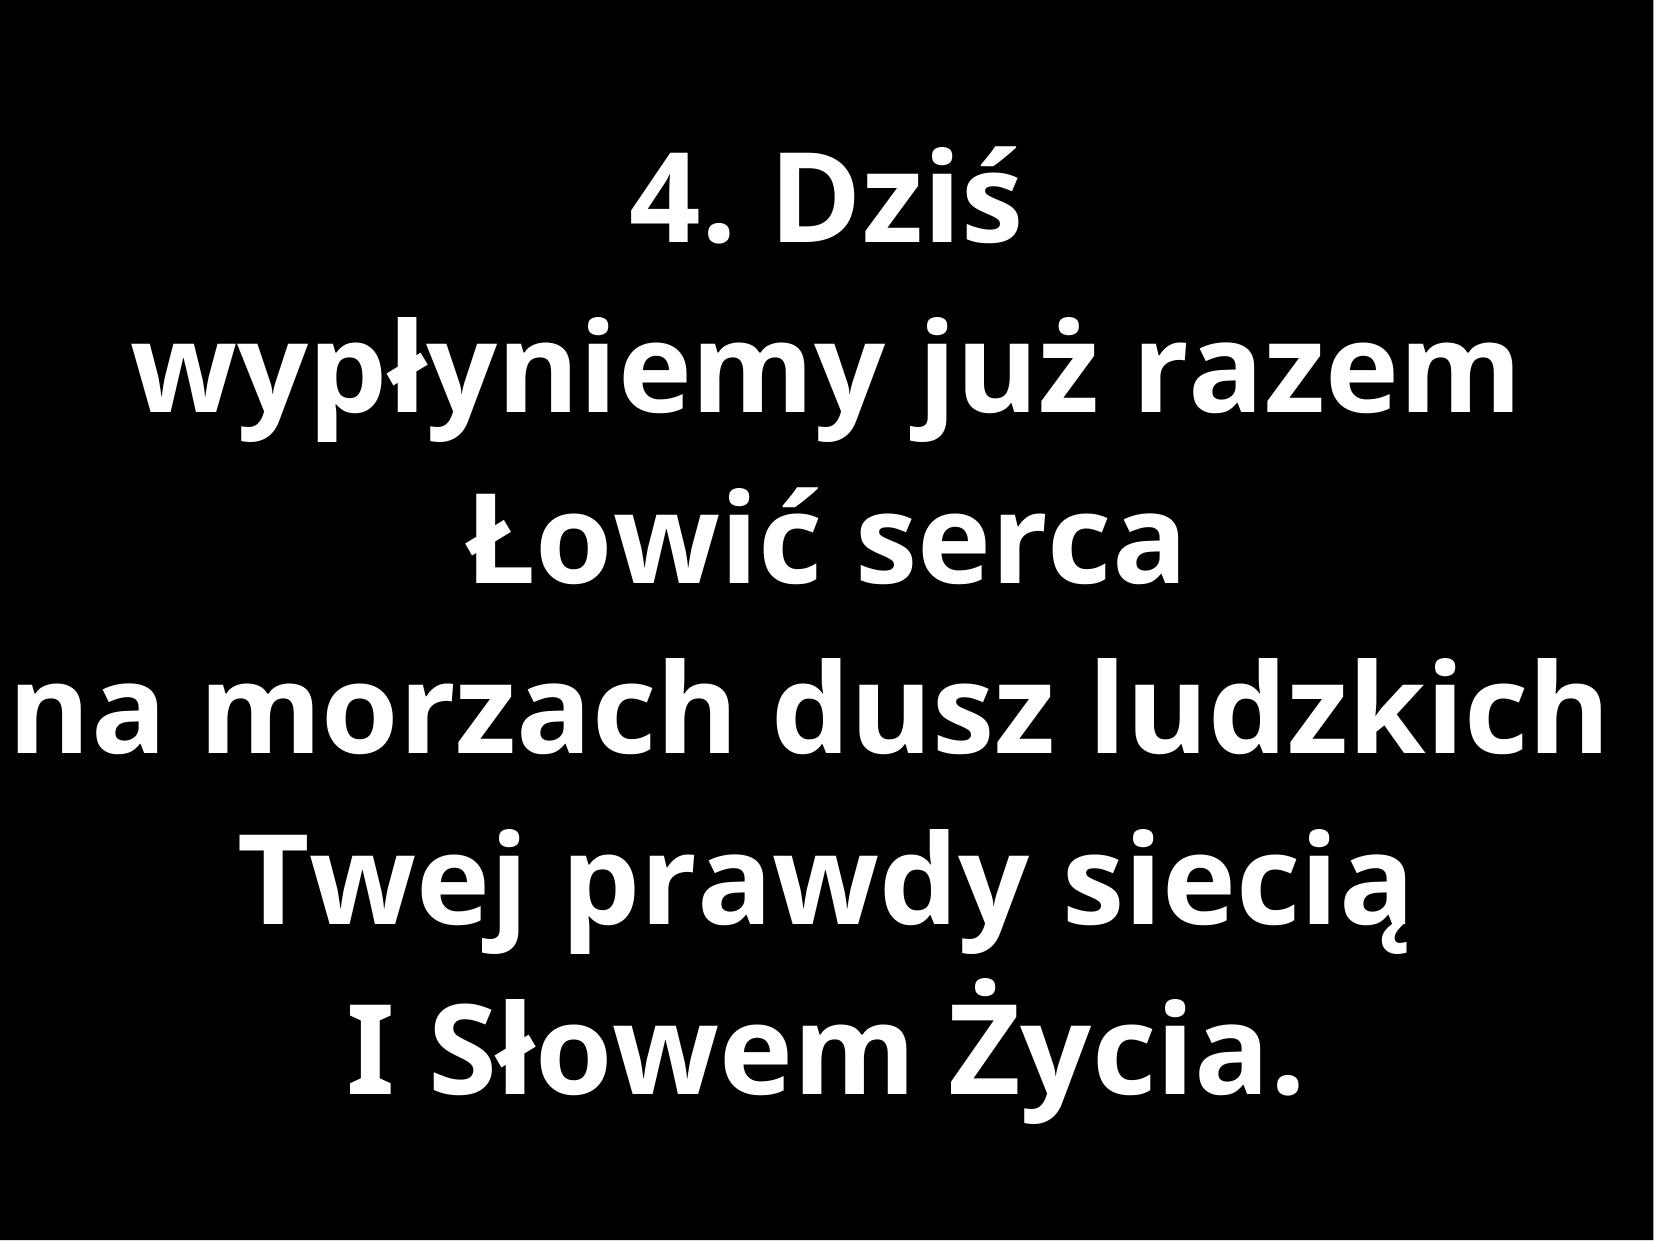

# 4. Dziś wypłyniemy już razem Łowić serca na morzach dusz ludzkich Twej prawdy siecią I Słowem Życia.